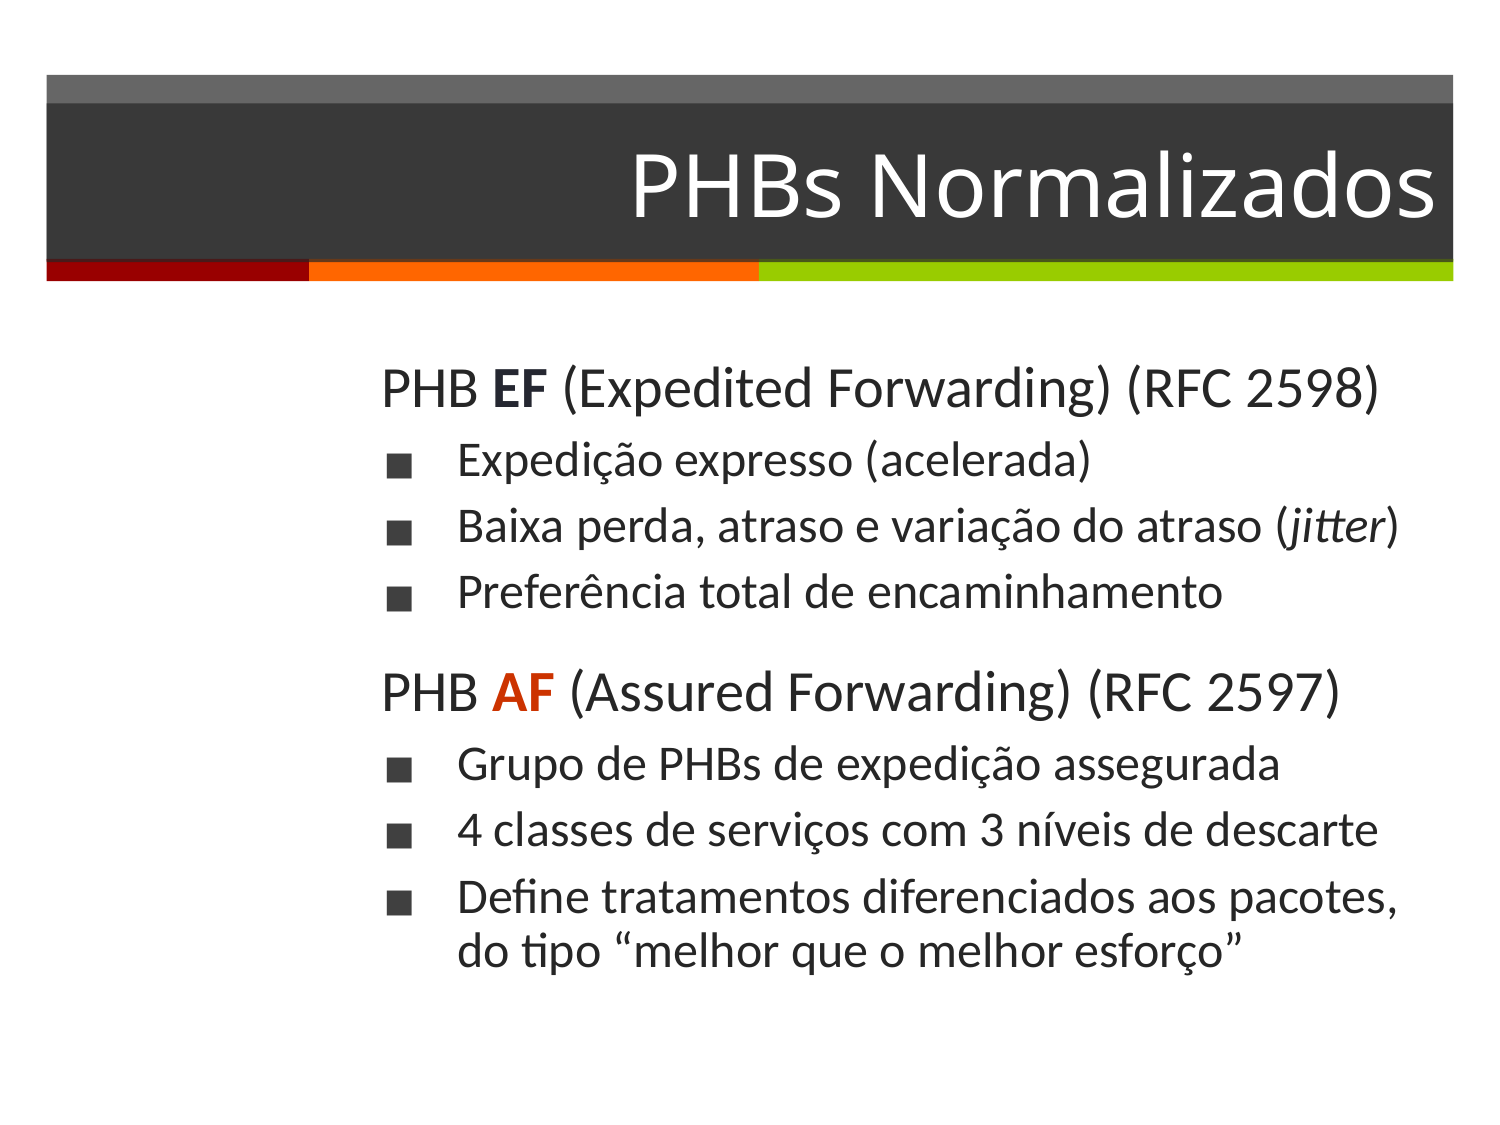

# PHBs Normalizados
PHB EF (Expedited Forwarding) (RFC 2598)
Expedição expresso (acelerada)
Baixa perda, atraso e variação do atraso (jitter)
Preferência total de encaminhamento
PHB AF (Assured Forwarding) (RFC 2597)
Grupo de PHBs de expedição assegurada
4 classes de serviços com 3 níveis de descarte
Define tratamentos diferenciados aos pacotes, do tipo “melhor que o melhor esforço”